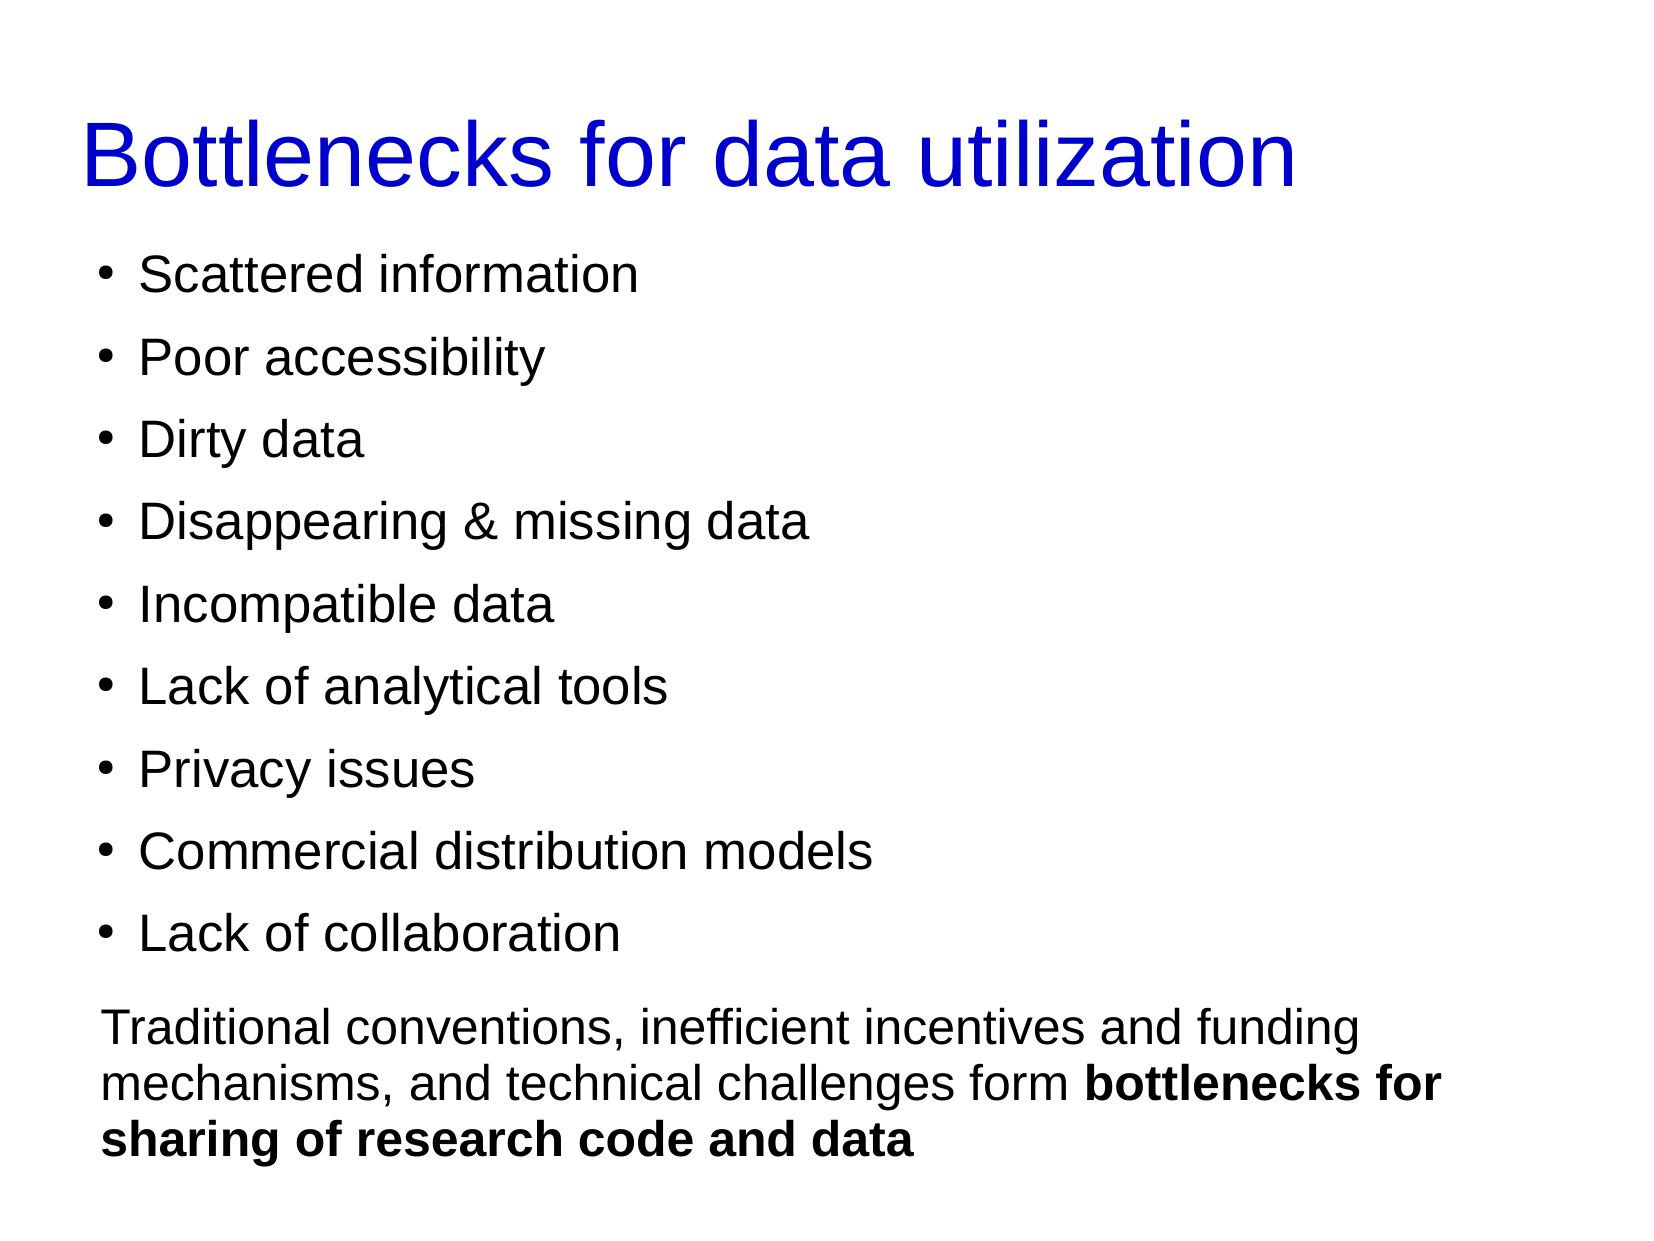

# Bottlenecks for data utilization
Scattered information
Poor accessibility
Dirty data
Disappearing & missing data
Incompatible data
Lack of analytical tools
Privacy issues
Commercial distribution models
Lack of collaboration
Traditional conventions, inefficient incentives and funding mechanisms, and technical challenges form bottlenecks for sharing of research code and data